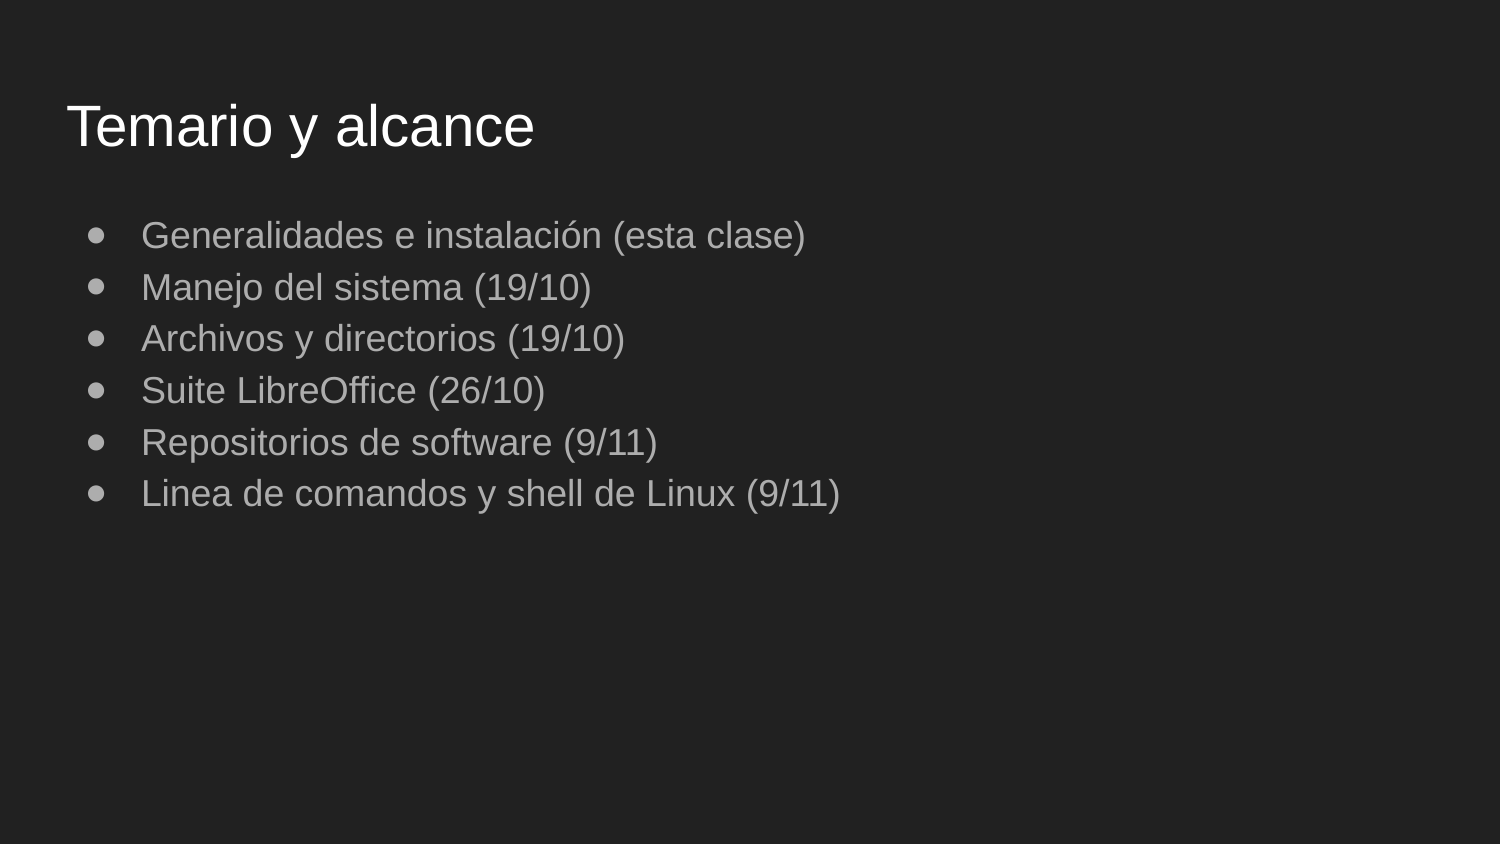

# Temario y alcance
Generalidades e instalación (esta clase)
Manejo del sistema (19/10)
Archivos y directorios (19/10)
Suite LibreOffice (26/10)
Repositorios de software (9/11)
Linea de comandos y shell de Linux (9/11)